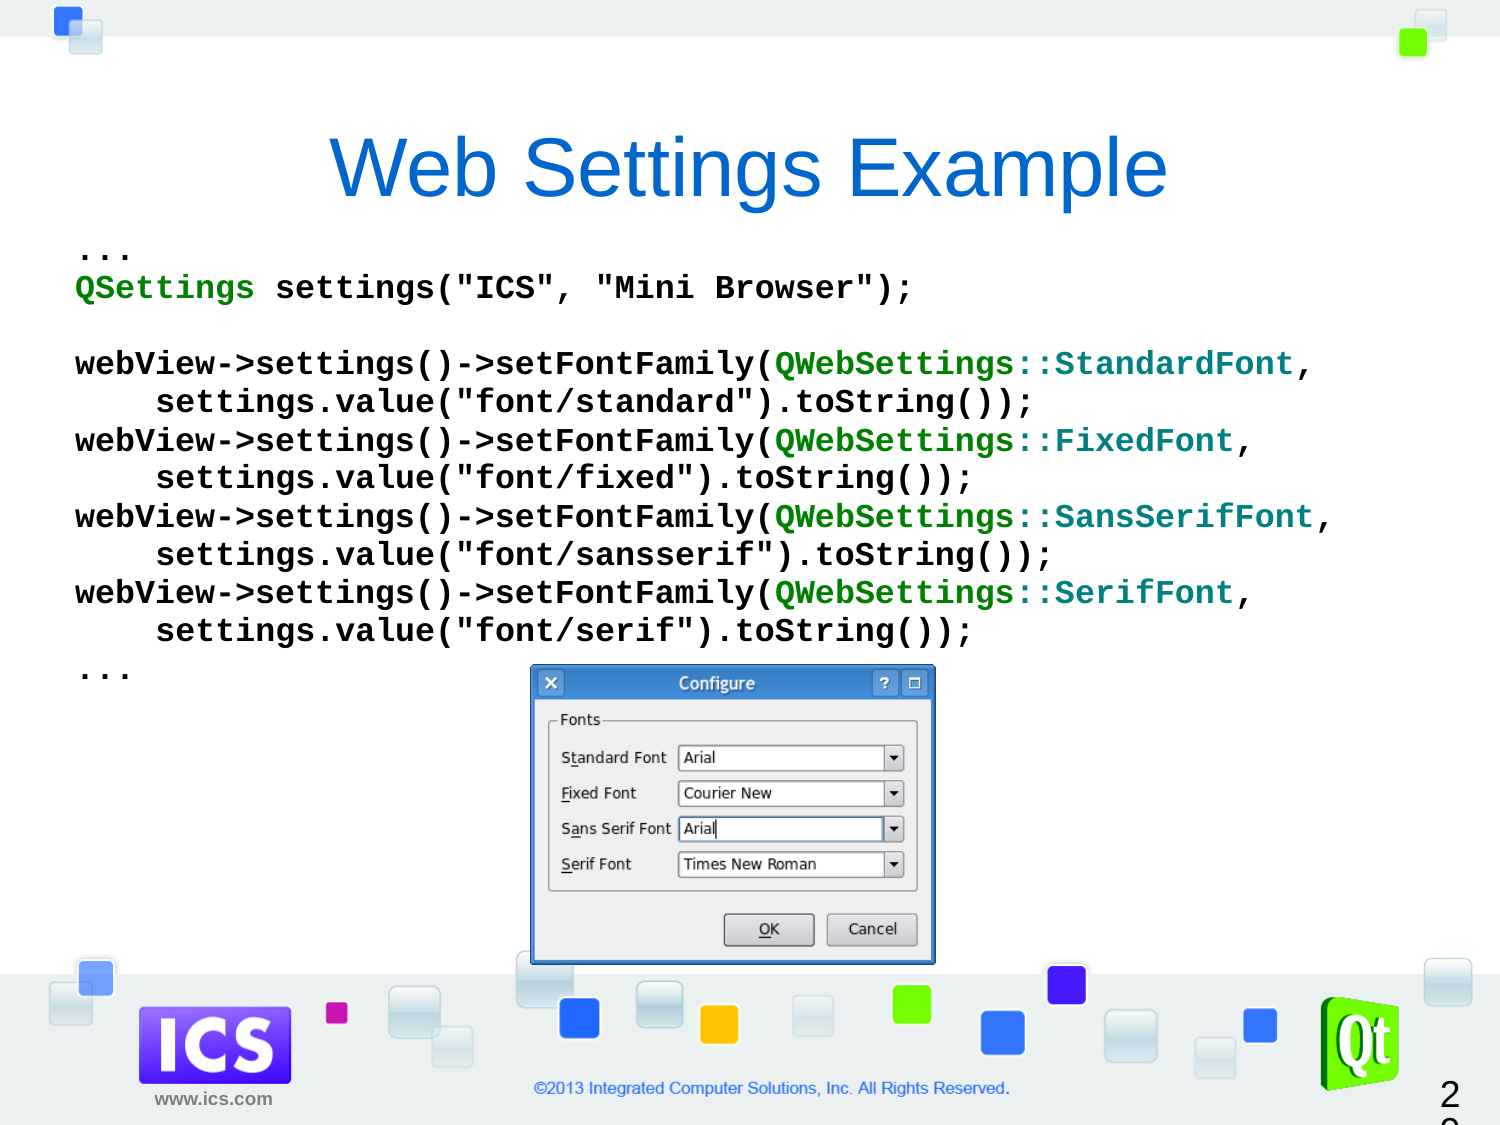

# Web Settings Example
...
QSettings settings("ICS", "Mini Browser");
webView->settings()->setFontFamily(QWebSettings::StandardFont,
 settings.value("font/standard").toString());
webView->settings()->setFontFamily(QWebSettings::FixedFont,
 settings.value("font/fixed").toString());
webView->settings()->setFontFamily(QWebSettings::SansSerifFont,
 settings.value("font/sansserif").toString());
webView->settings()->setFontFamily(QWebSettings::SerifFont,
 settings.value("font/serif").toString());
...